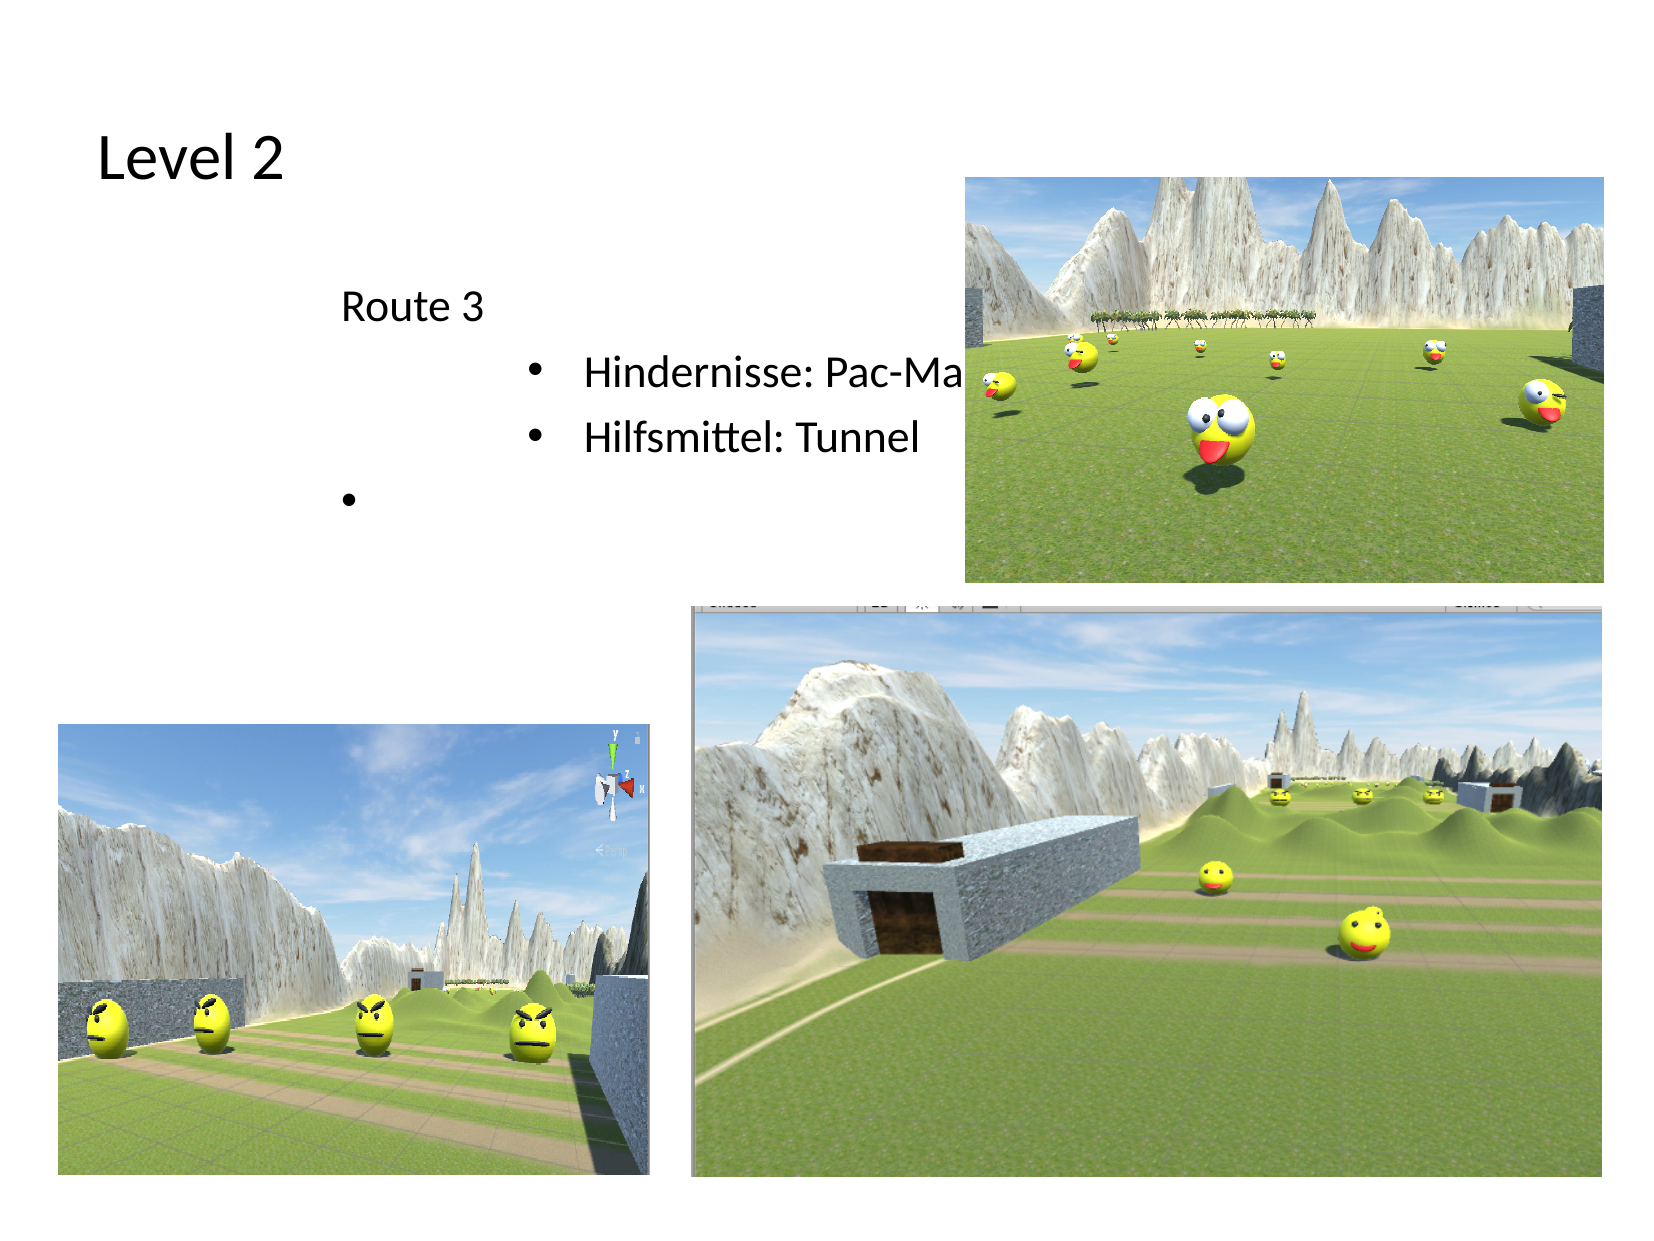

# Level 2
Route 3
Hindernisse: Pac-Man
Hilfsmittel: Tunnel